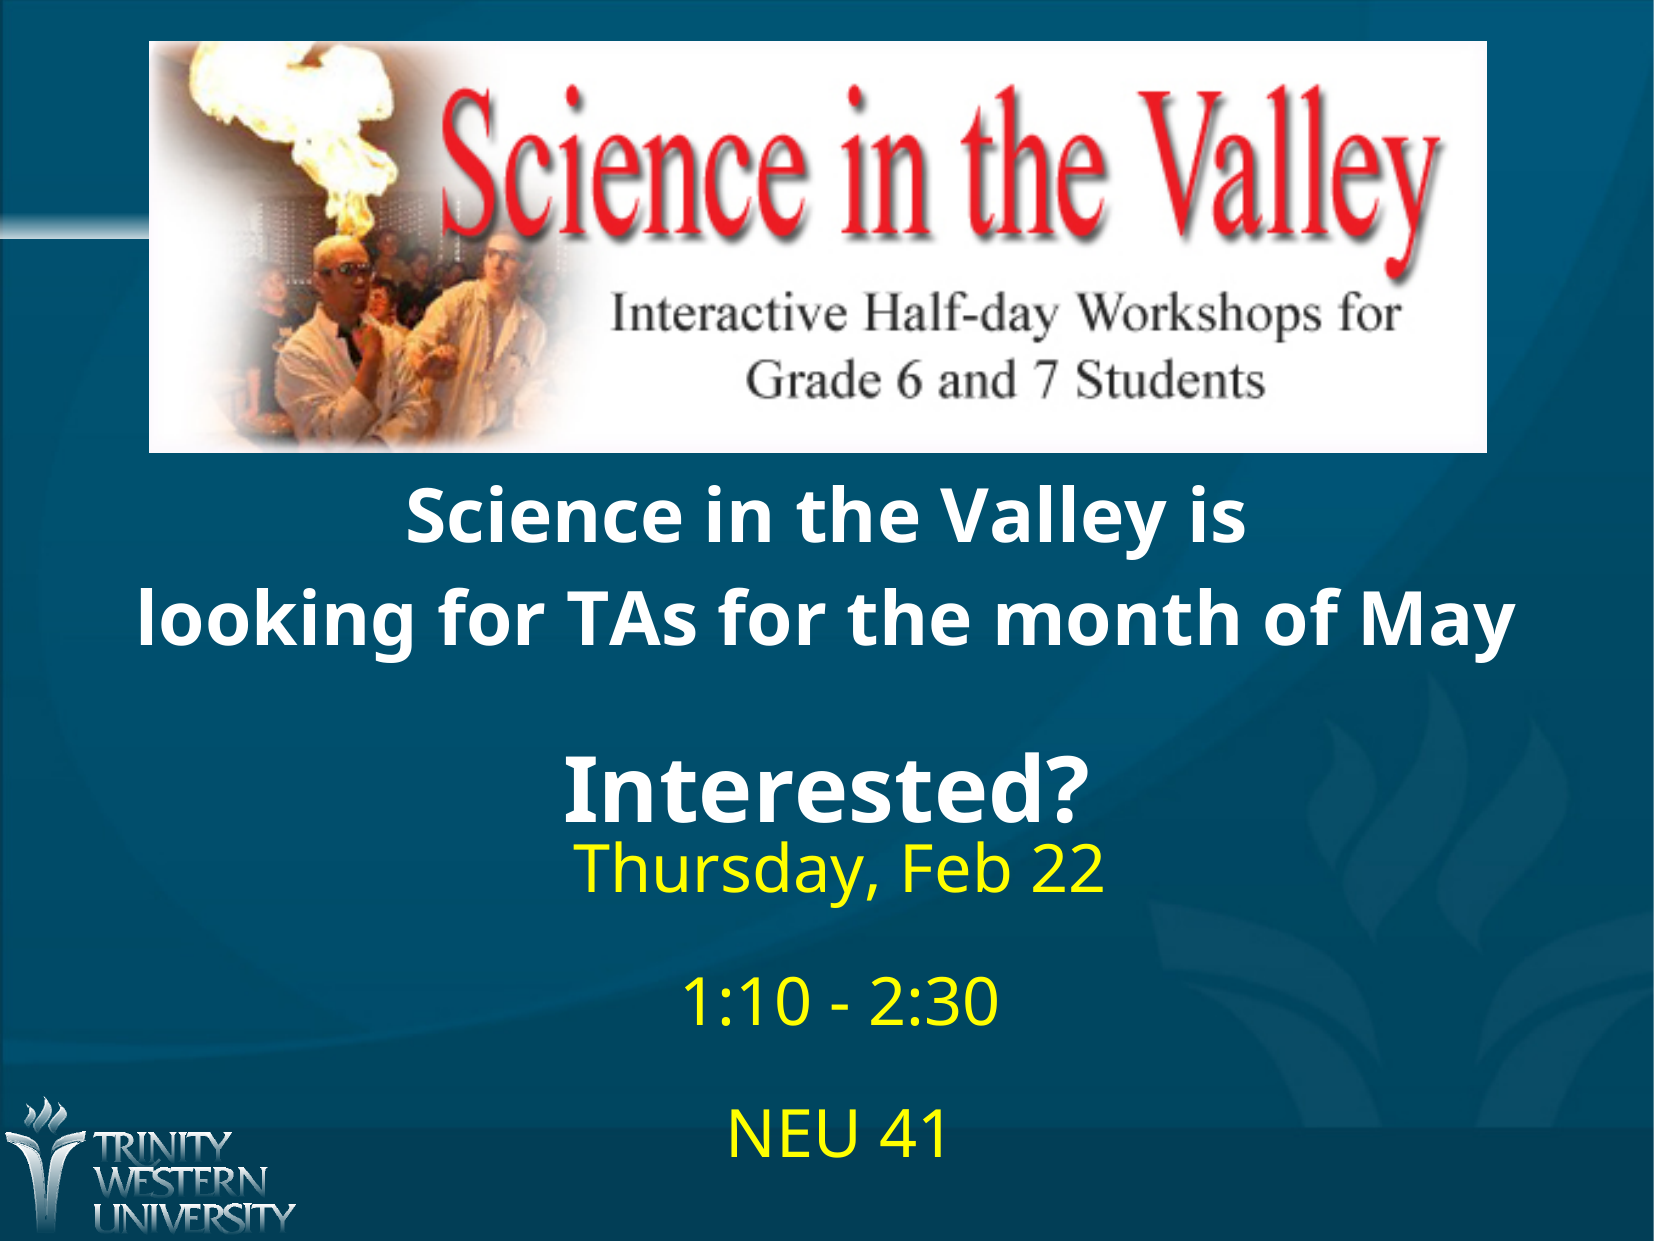

Science in the Valley is
looking for TAs for the month of May
Interested?
Thursday, Feb 22
1:10 - 2:30
NEU 41